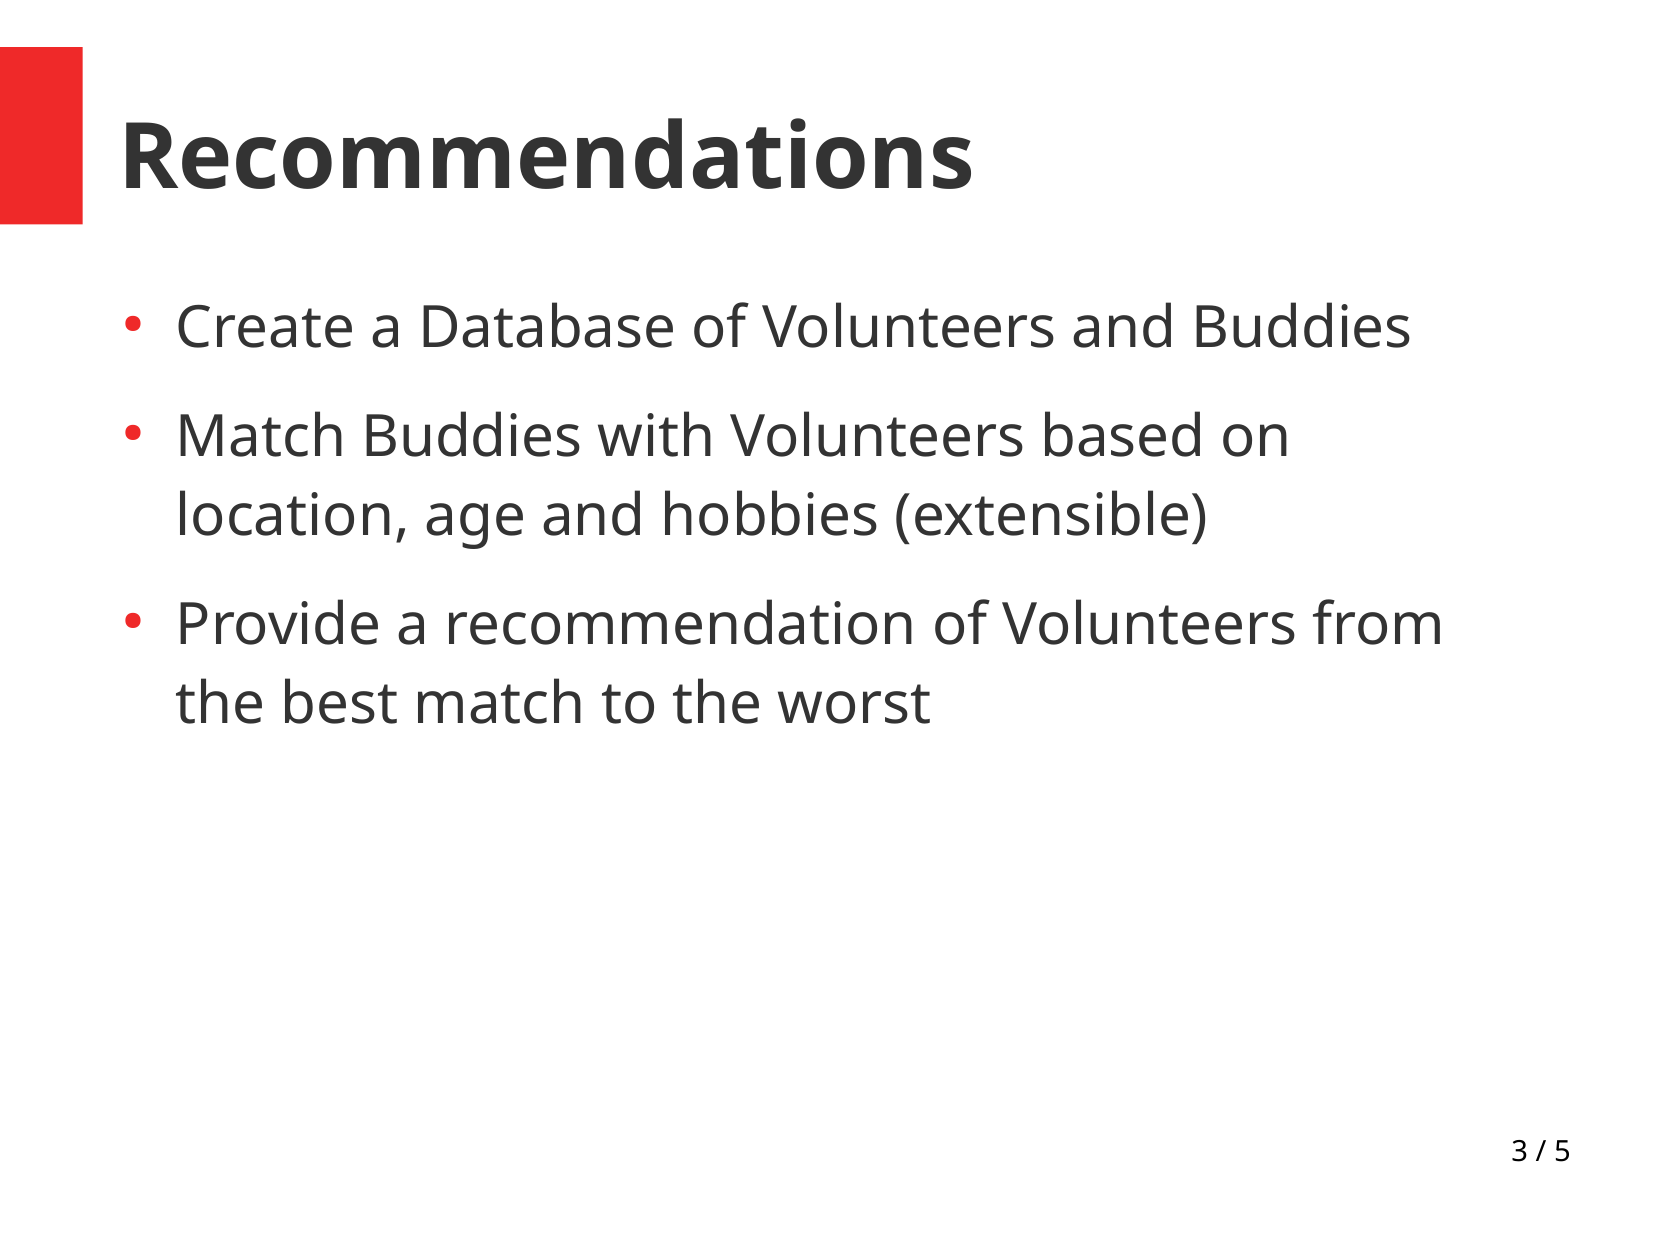

# Recommendations
Create a Database of Volunteers and Buddies
Match Buddies with Volunteers based on location, age and hobbies (extensible)
Provide a recommendation of Volunteers from the best match to the worst
3